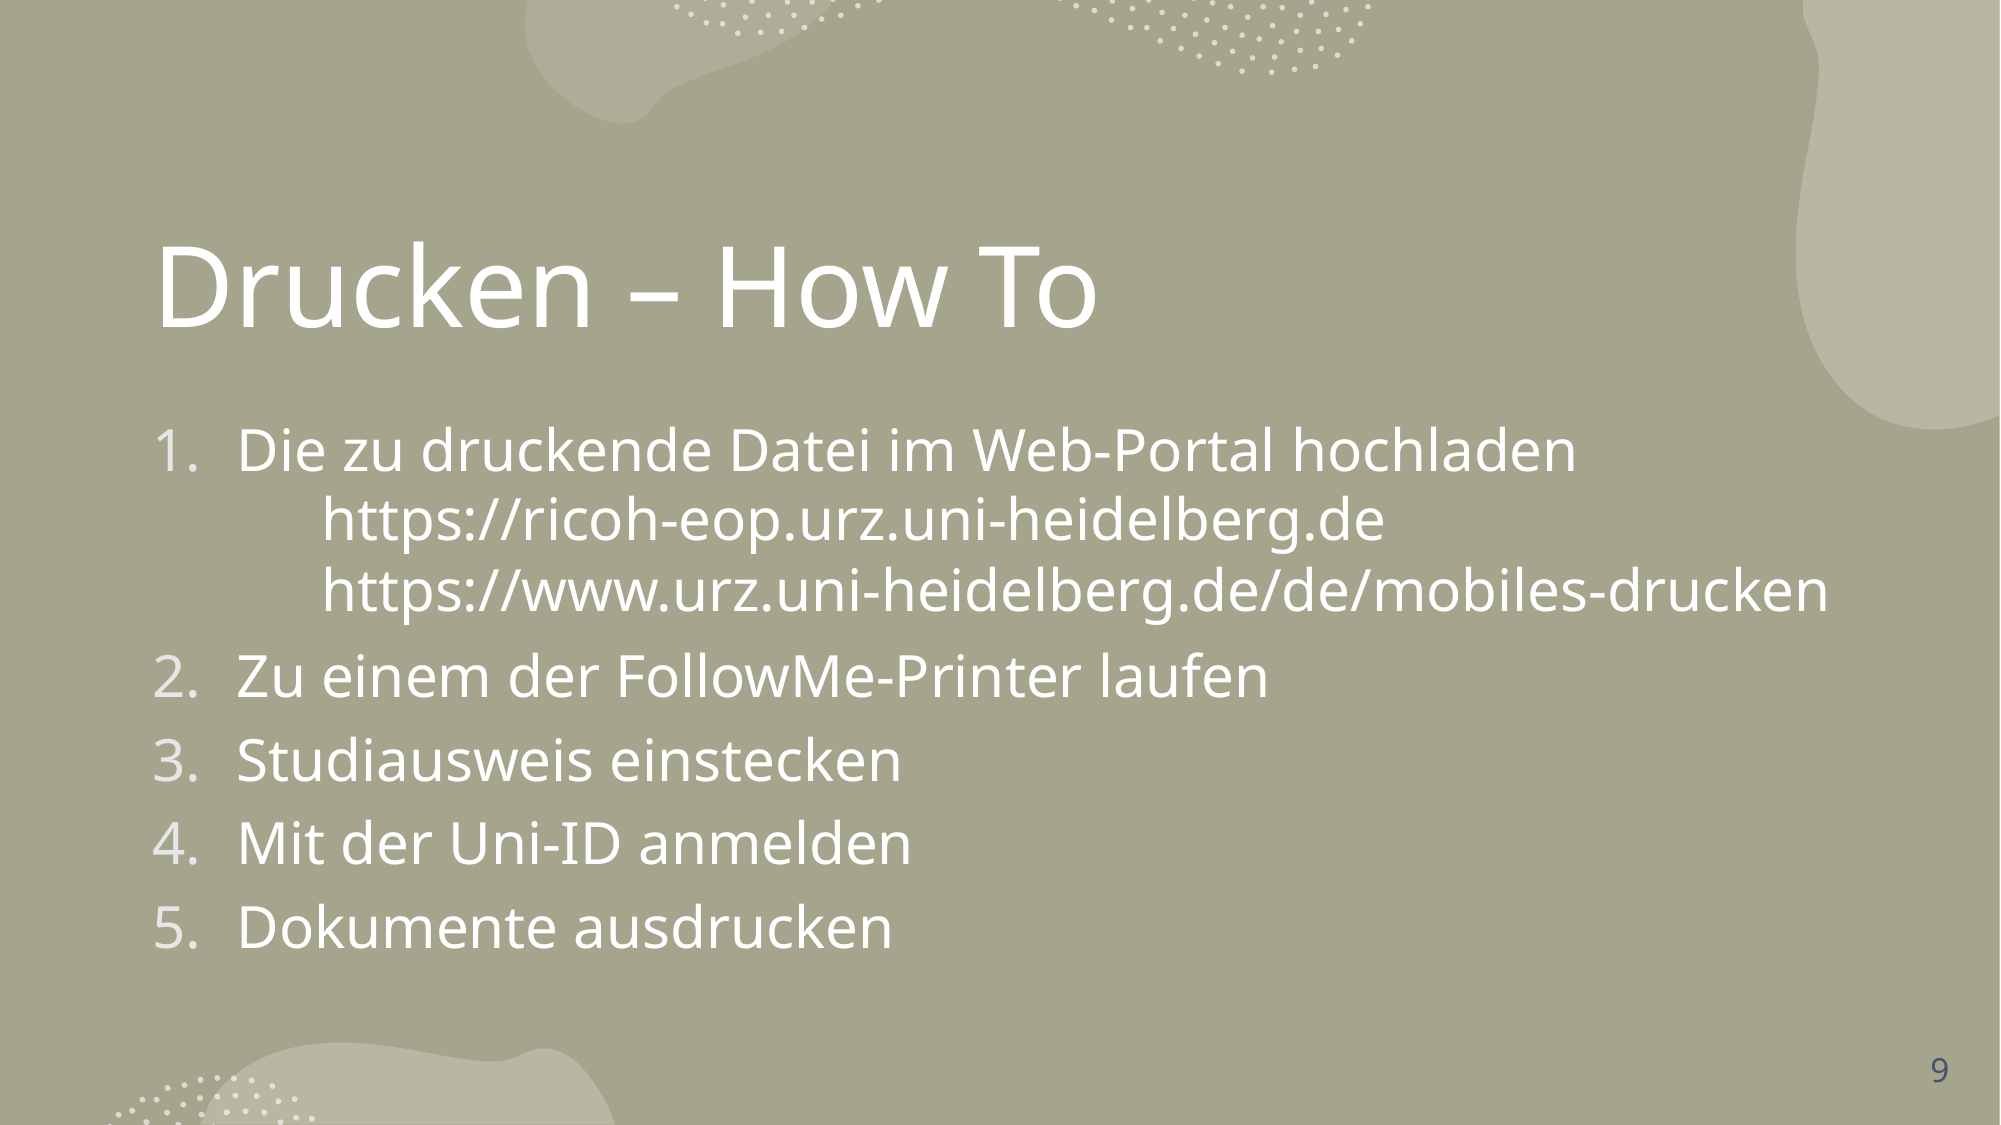

# Drucken – How To
Die zu druckende Datei im Web-Portal hochladen
https://ricoh-eop.urz.uni-heidelberg.de
https://www.urz.uni-heidelberg.de/de/mobiles-drucken
Zu einem der FollowMe-Printer laufen
Studiausweis einstecken
Mit der Uni-ID anmelden
Dokumente ausdrucken